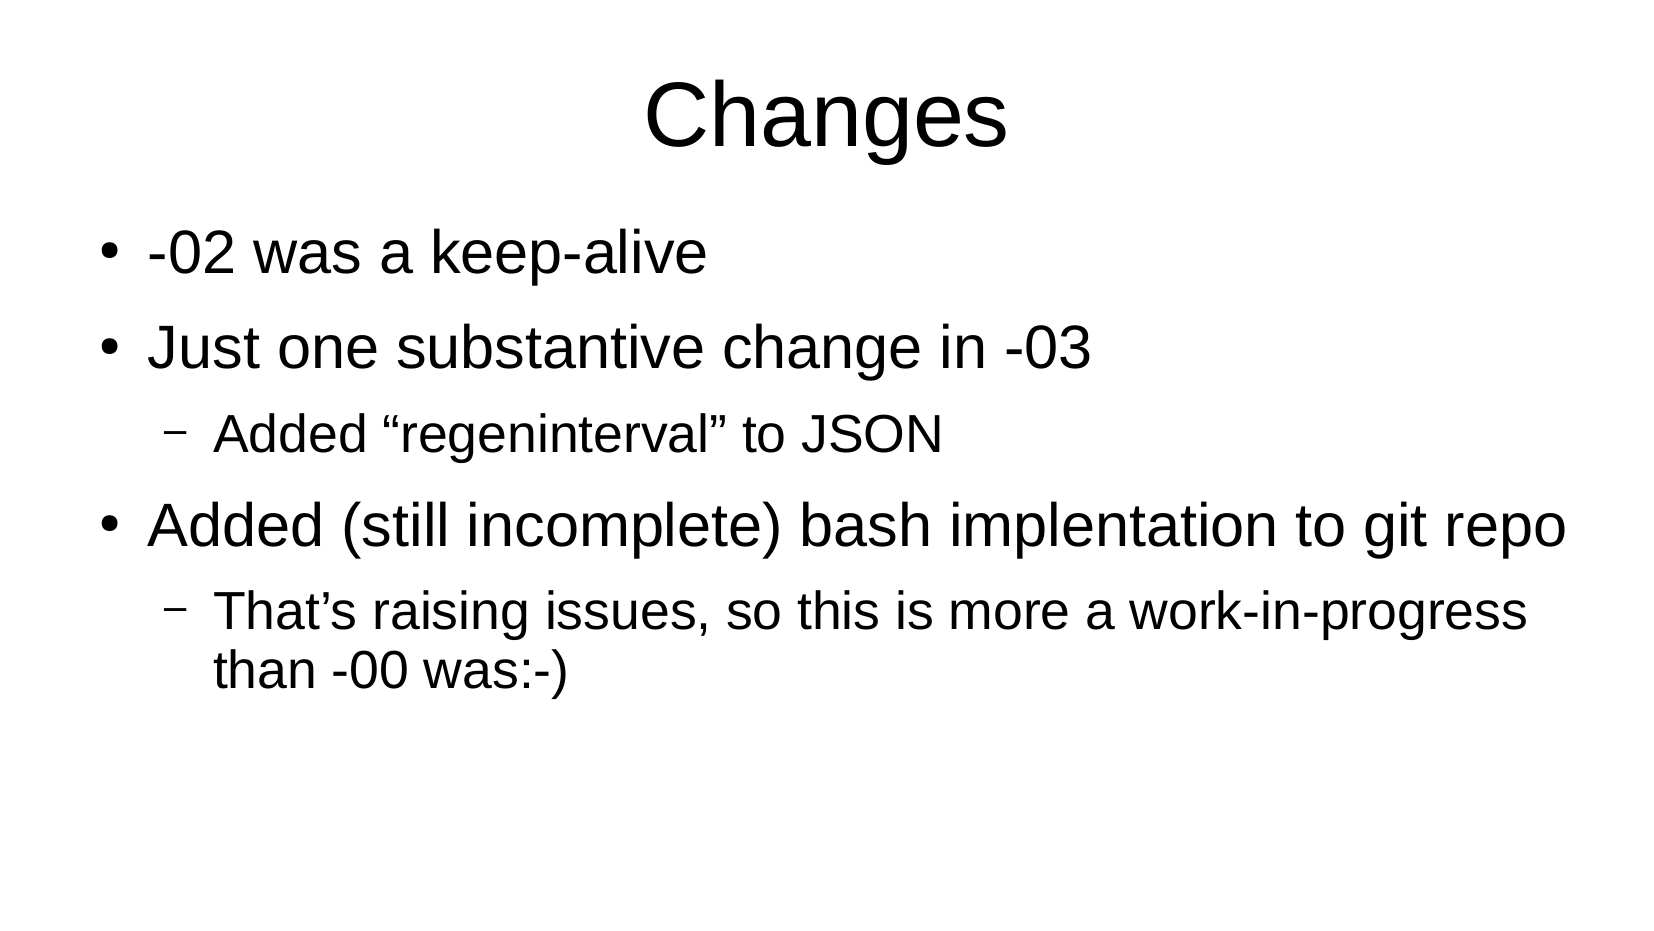

# Changes
-02 was a keep-alive
Just one substantive change in -03
Added “regeninterval” to JSON
Added (still incomplete) bash implentation to git repo
That’s raising issues, so this is more a work-in-progress than -00 was:-)